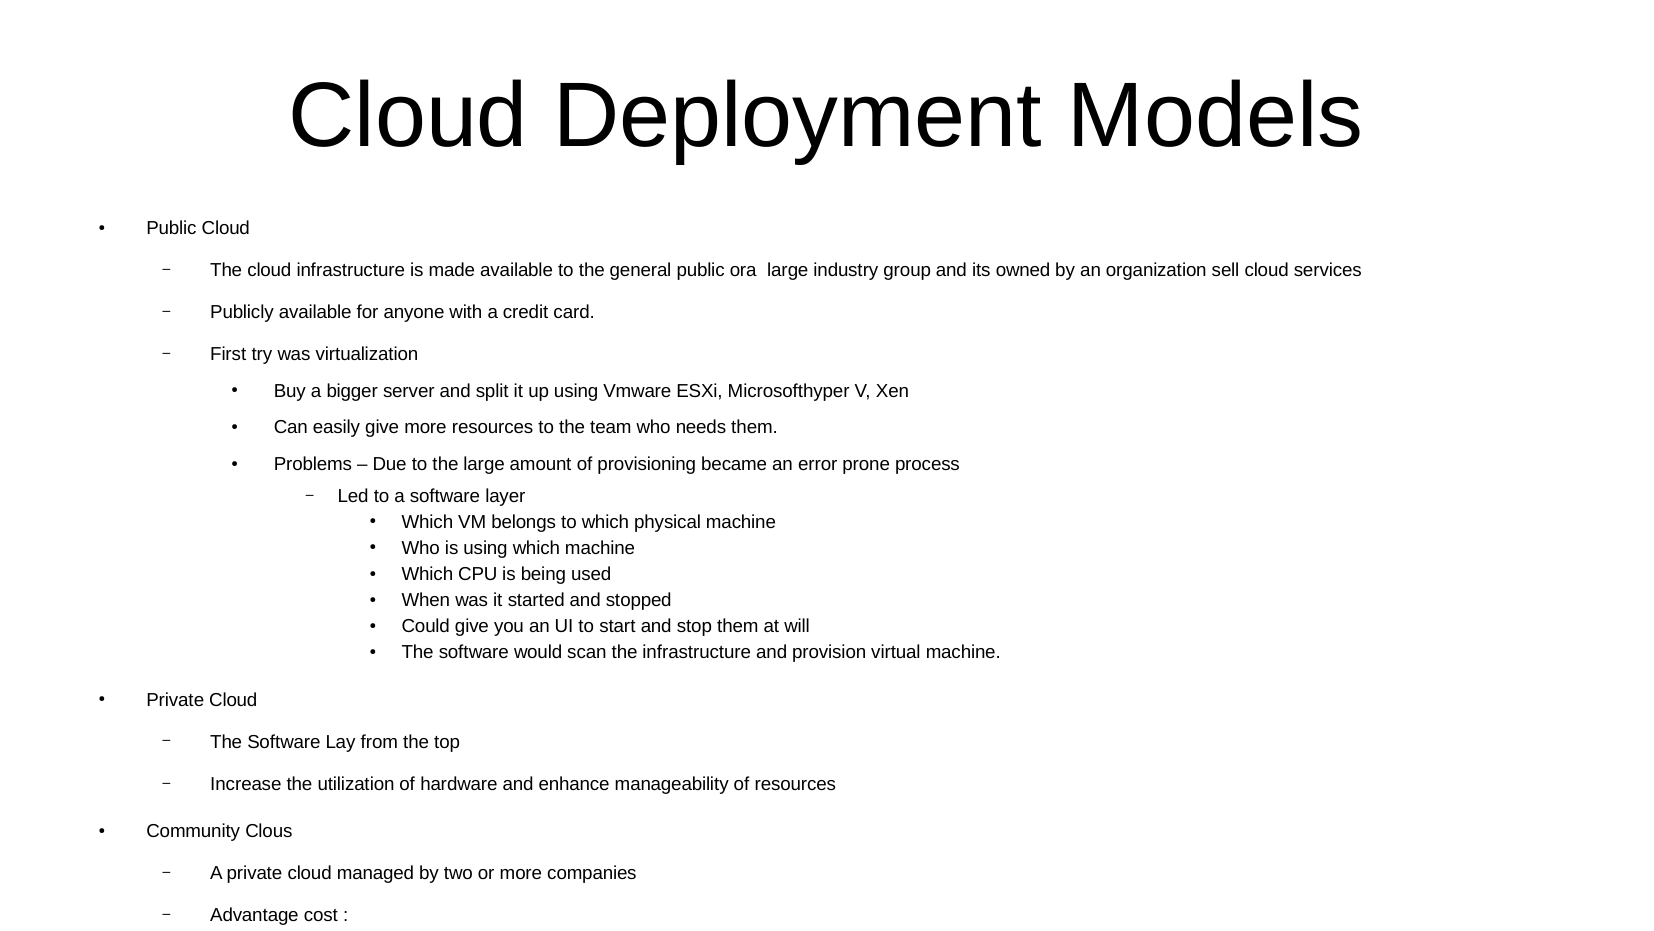

# Cloud Deployment Models
Public Cloud
The cloud infrastructure is made available to the general public ora large industry group and its owned by an organization sell cloud services
Publicly available for anyone with a credit card.
First try was virtualization
Buy a bigger server and split it up using Vmware ESXi, Microsofthyper V, Xen
Can easily give more resources to the team who needs them.
Problems – Due to the large amount of provisioning became an error prone process
Led to a software layer
Which VM belongs to which physical machine
Who is using which machine
Which CPU is being used
When was it started and stopped
Could give you an UI to start and stop them at will
The software would scan the infrastructure and provision virtual machine.
Private Cloud
The Software Lay from the top
Increase the utilization of hardware and enhance manageability of resources
Community Clous
A private cloud managed by two or more companies
Advantage cost :